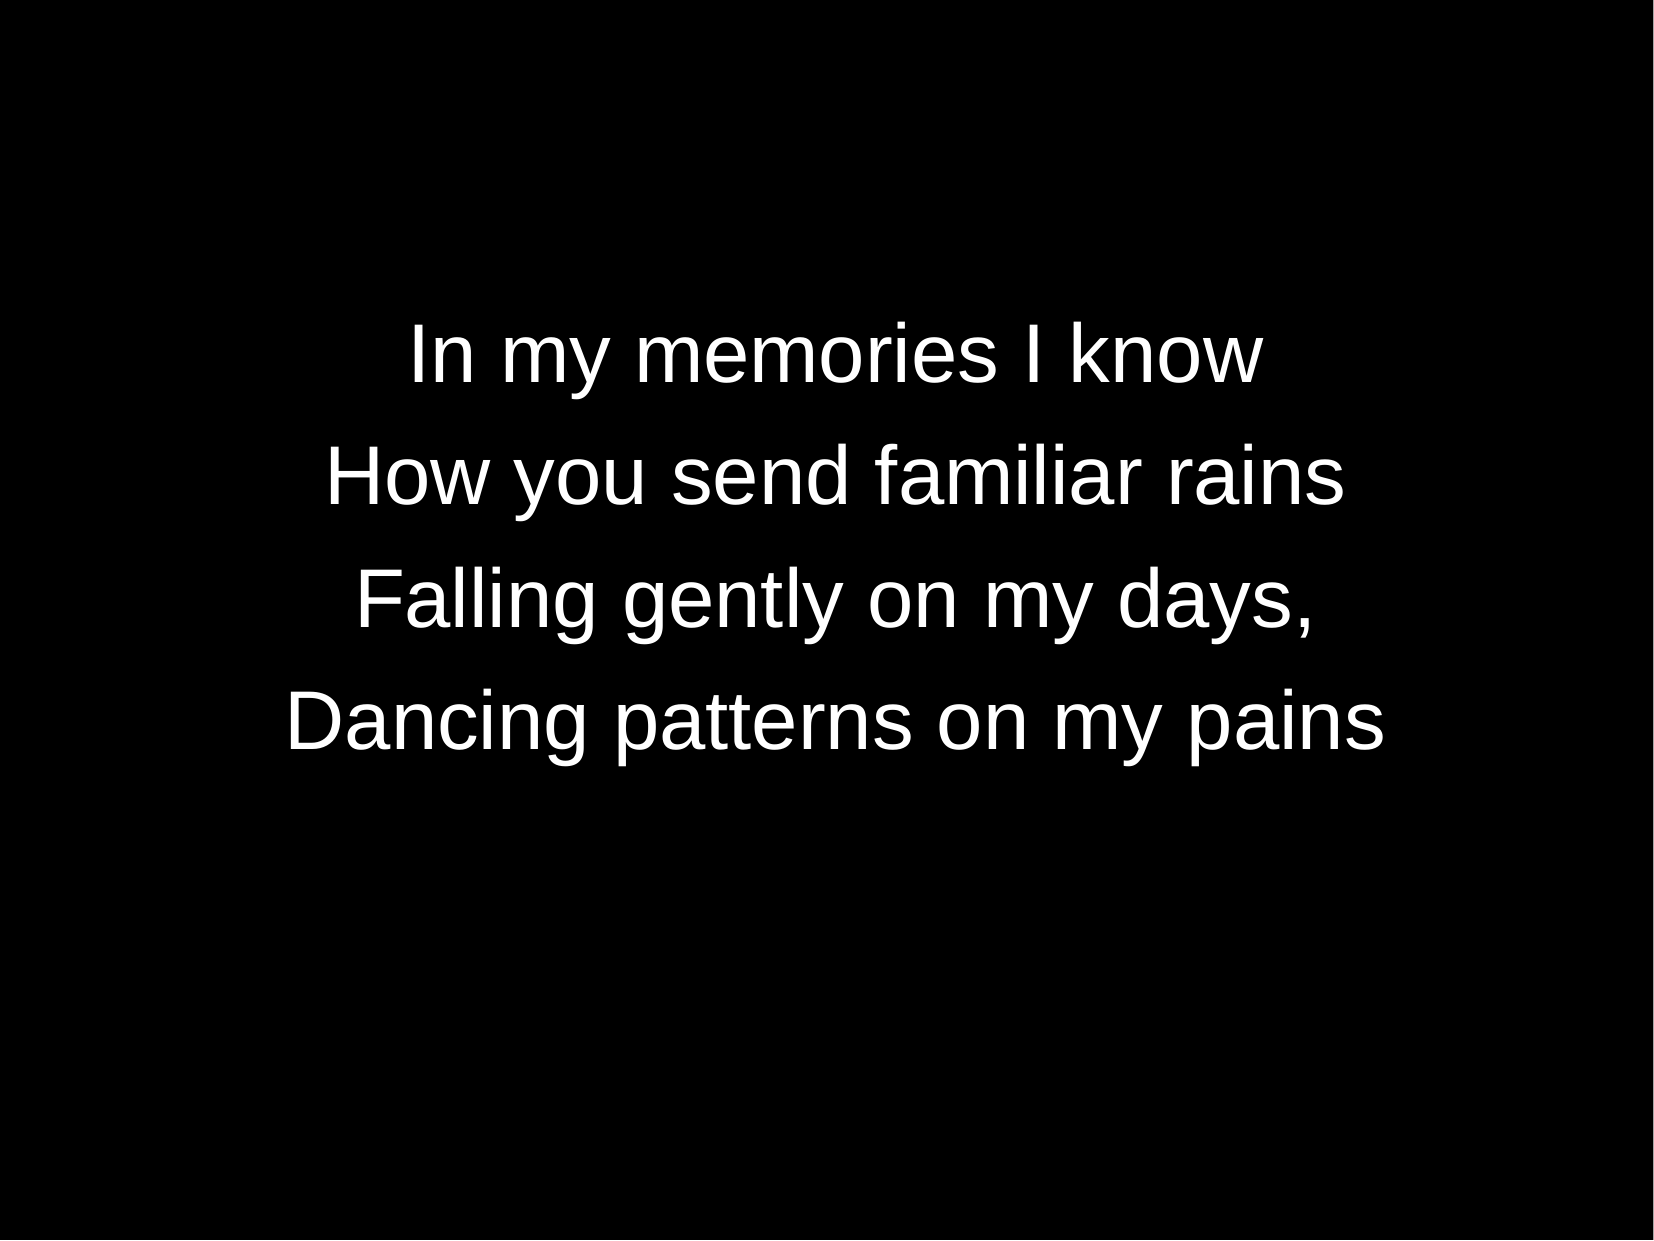

#
In my memories I know
How you send familiar rains
Falling gently on my days,
Dancing patterns on my pains